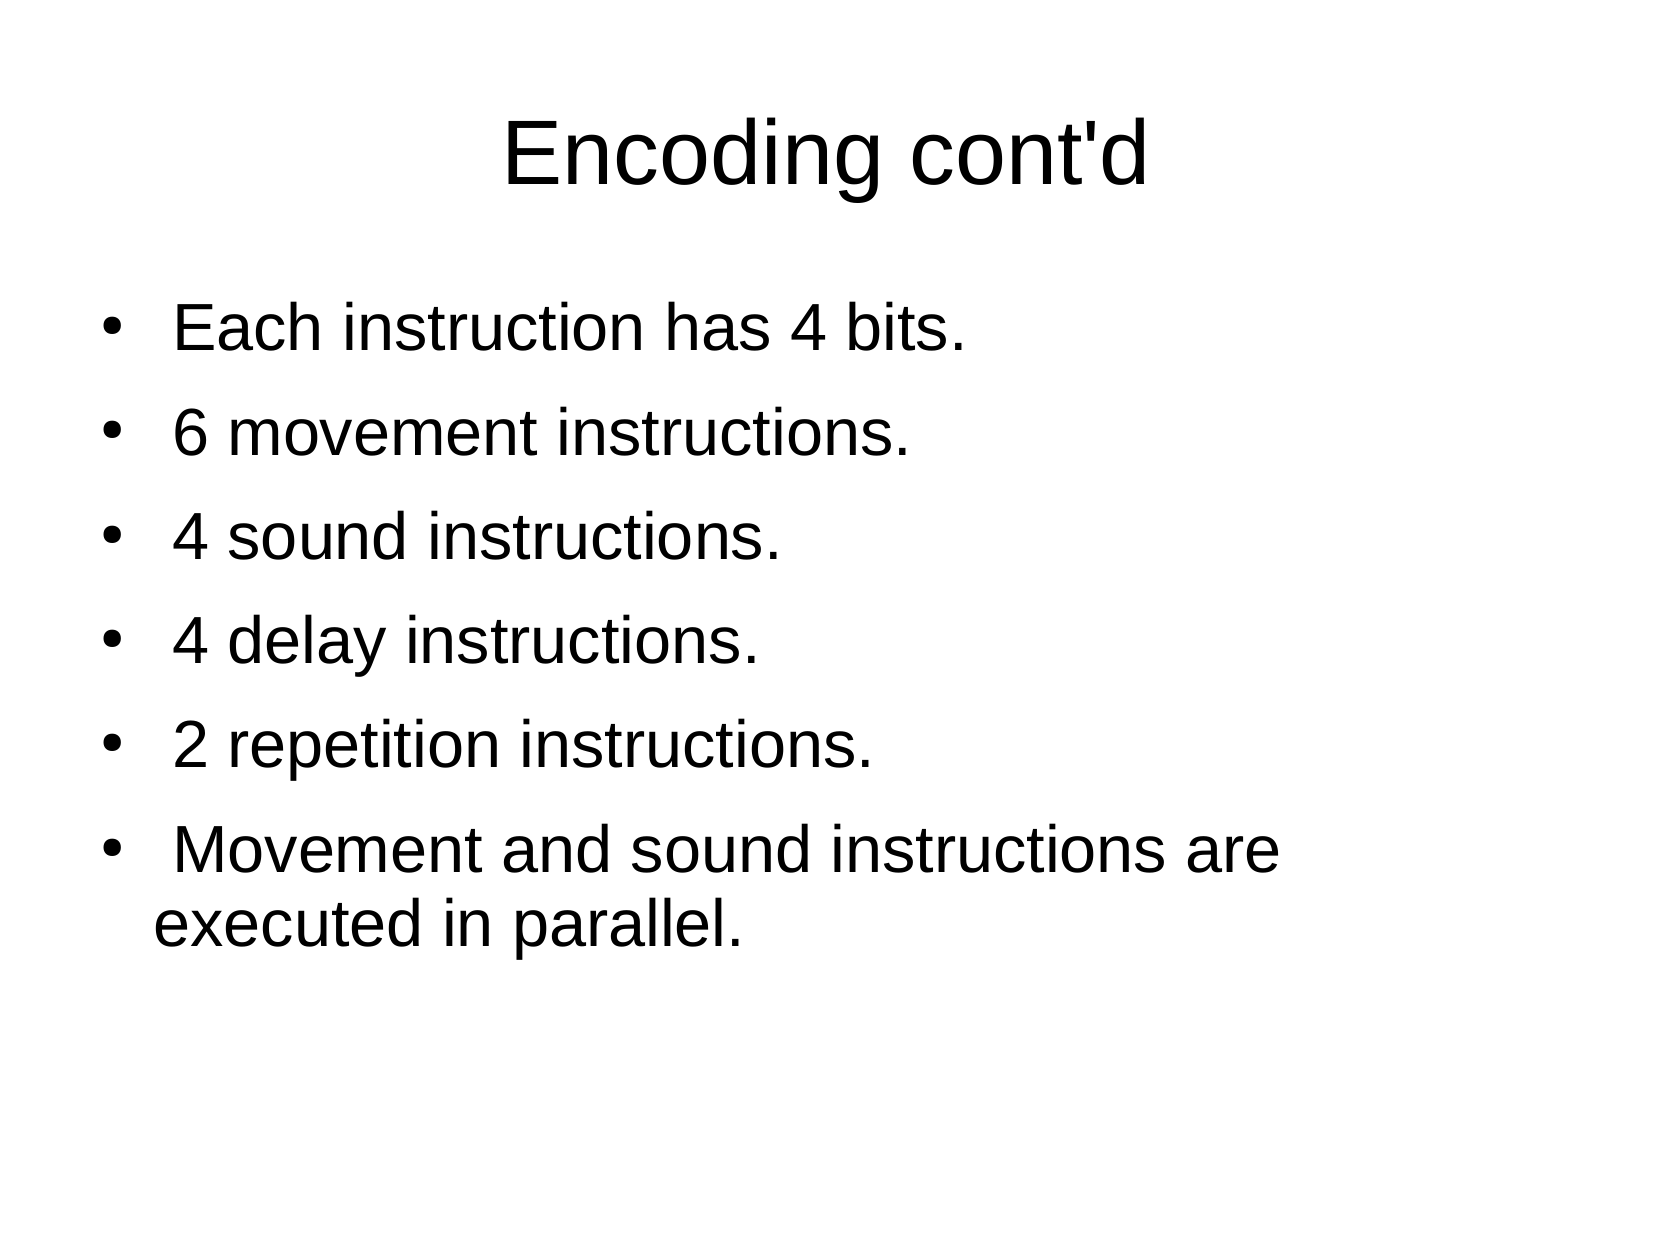

# Encoding cont'd
 Each instruction has 4 bits.
 6 movement instructions.
 4 sound instructions.
 4 delay instructions.
 2 repetition instructions.
 Movement and sound instructions are executed in parallel.